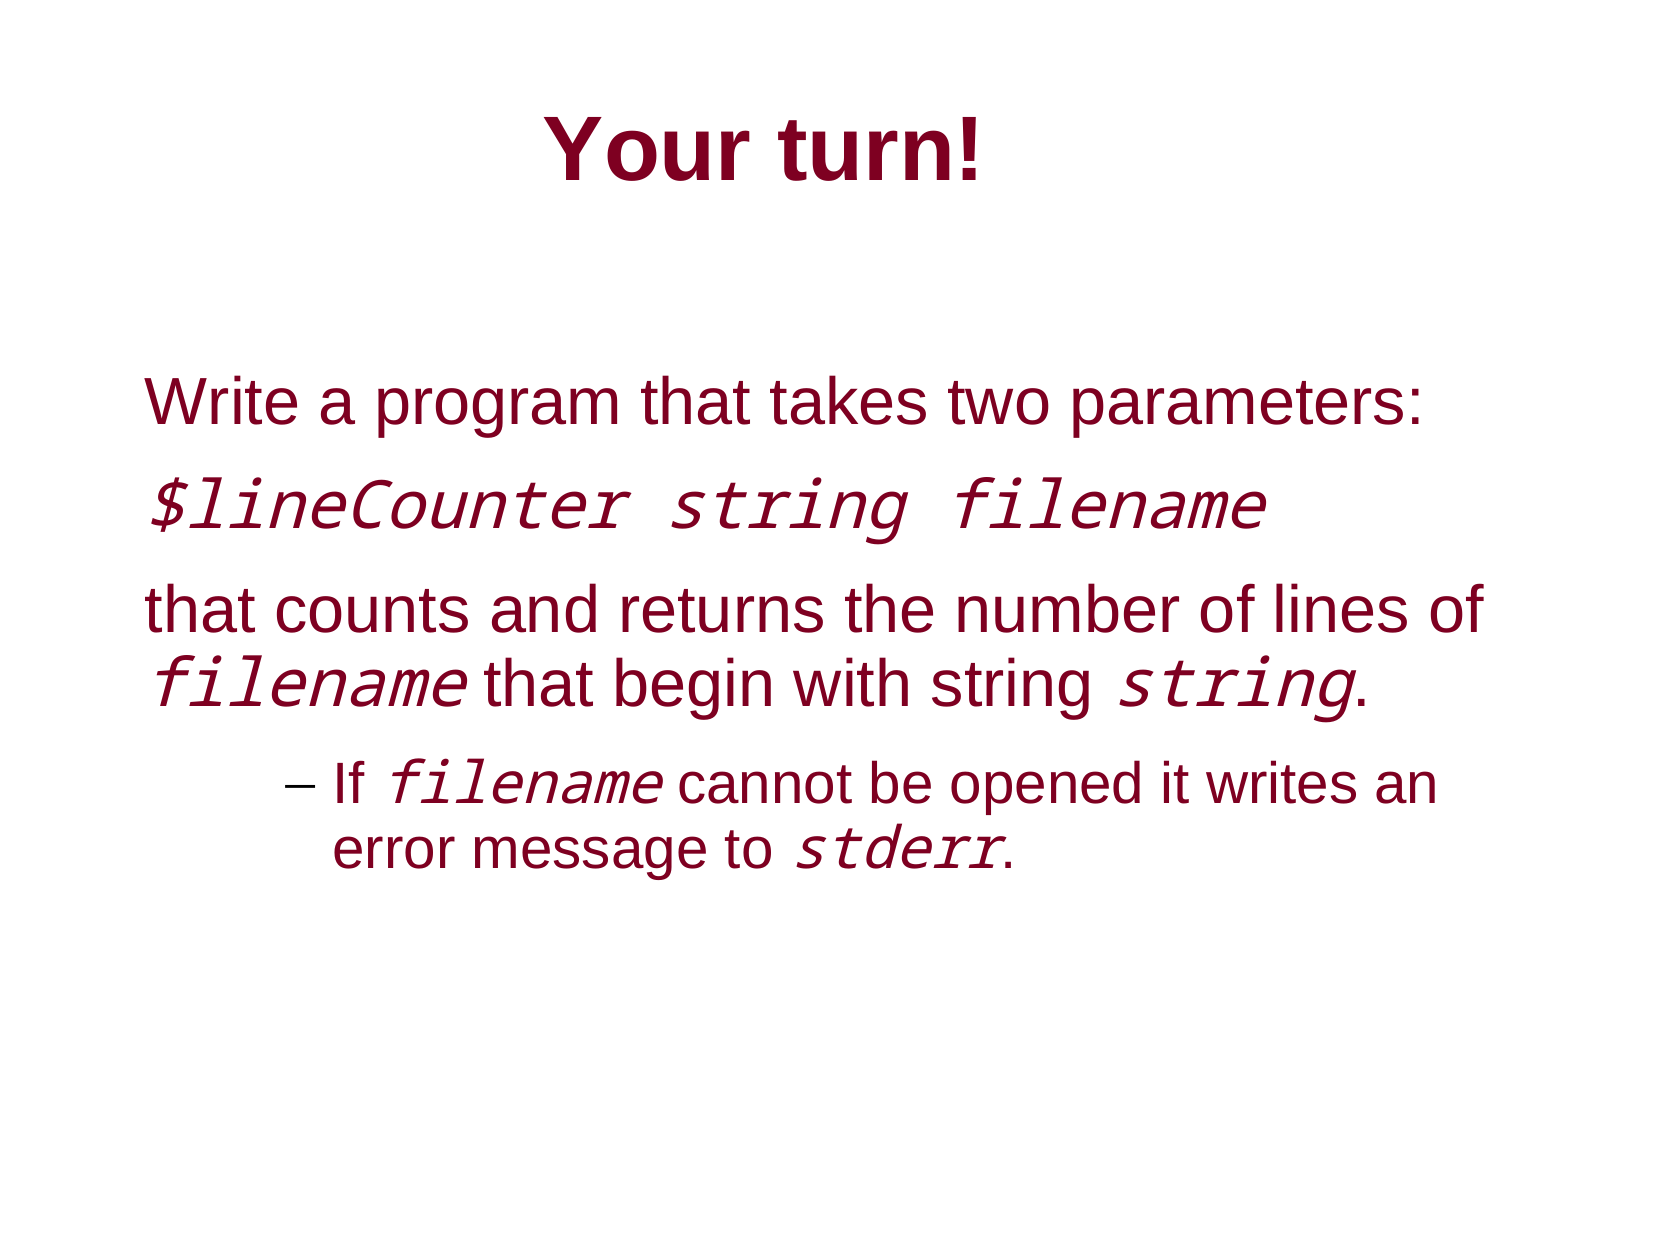

# Your turn!
Write a program that takes two parameters:
$lineCounter string filename
that counts and returns the number of lines of filename that begin with string string.
If filename cannot be opened it writes an error message to stderr.